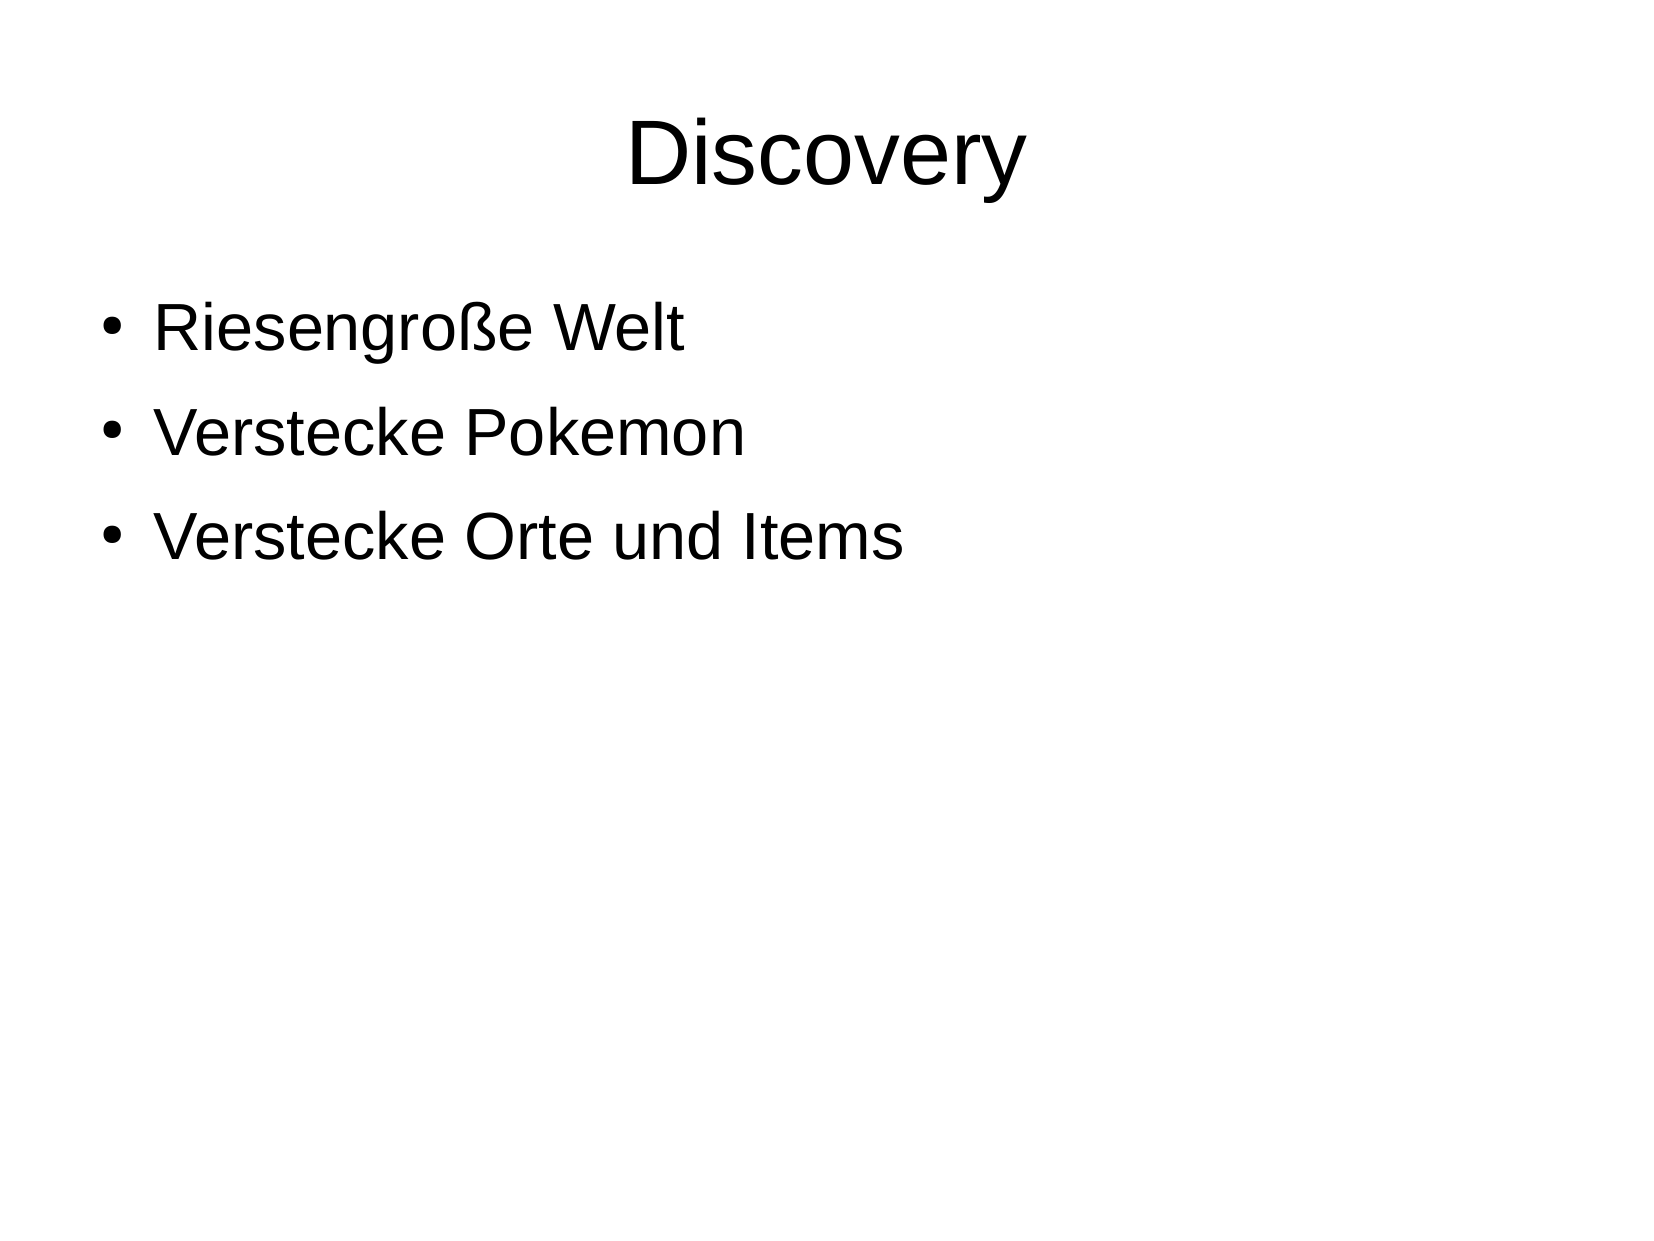

# Discovery
Riesengroße Welt
Verstecke Pokemon
Verstecke Orte und Items